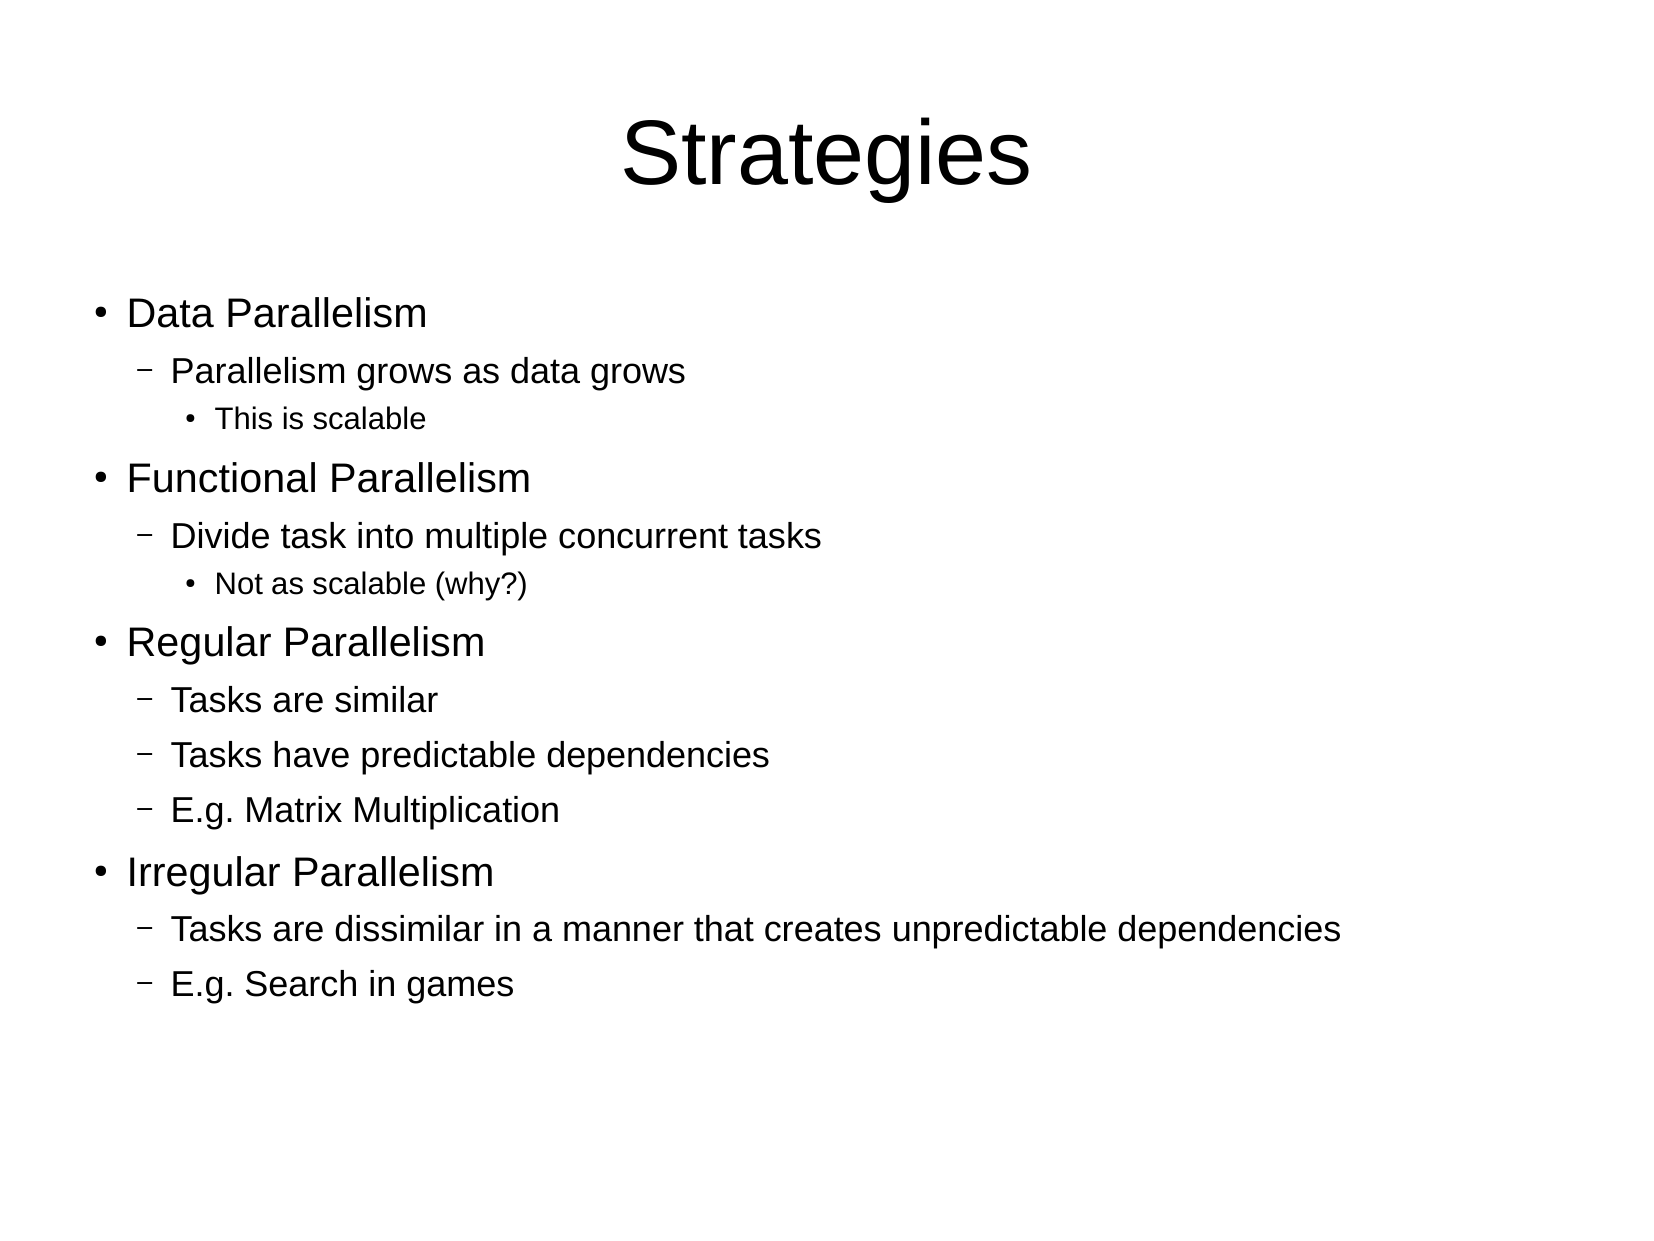

# Strategies
Data Parallelism
Parallelism grows as data grows
This is scalable
Functional Parallelism
Divide task into multiple concurrent tasks
Not as scalable (why?)
Regular Parallelism
Tasks are similar
Tasks have predictable dependencies
E.g. Matrix Multiplication
Irregular Parallelism
Tasks are dissimilar in a manner that creates unpredictable dependencies
E.g. Search in games